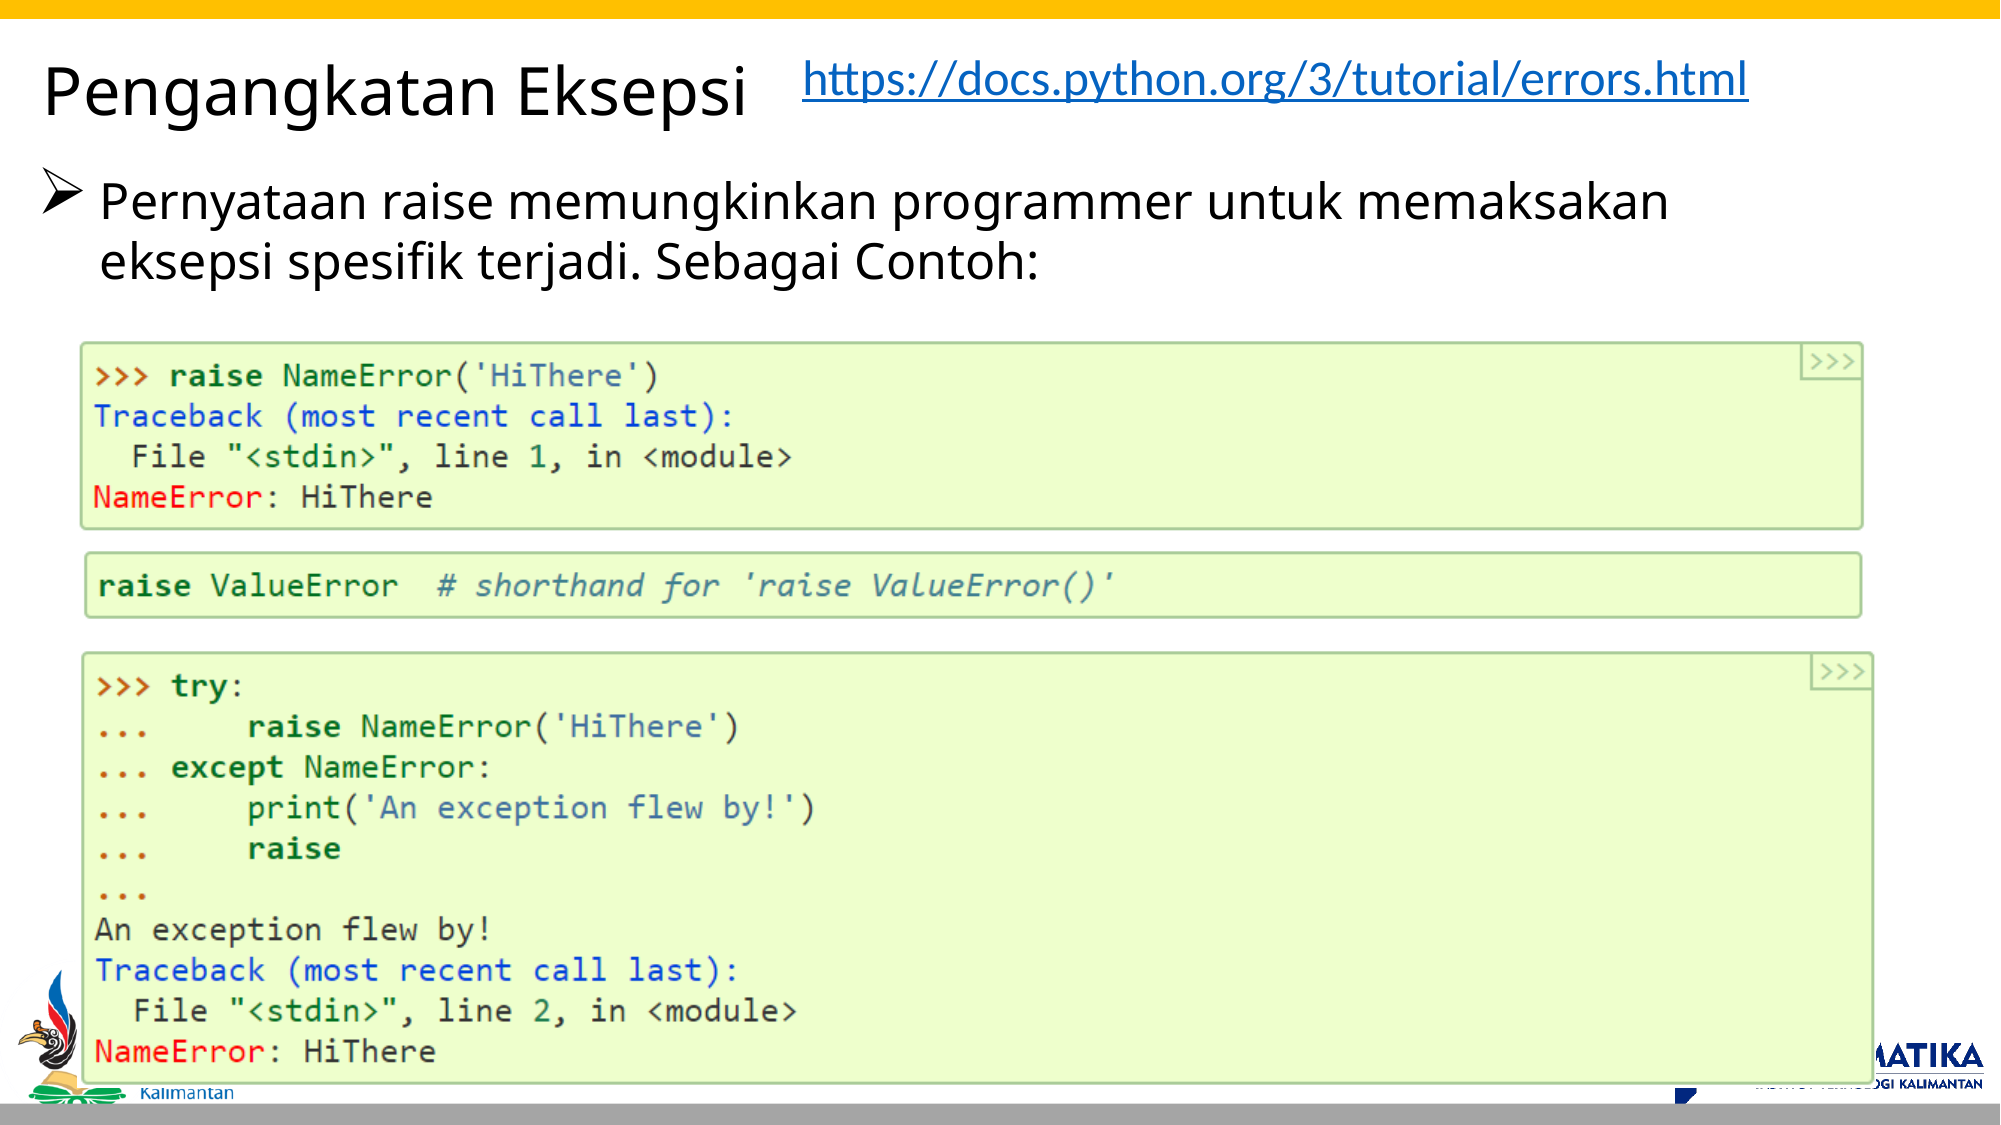

https://docs.python.org/3/tutorial/errors.html
# Pengangkatan Eksepsi
Pernyataan raise memungkinkan programmer untuk memaksakan eksepsi spesifik terjadi. Sebagai Contoh: